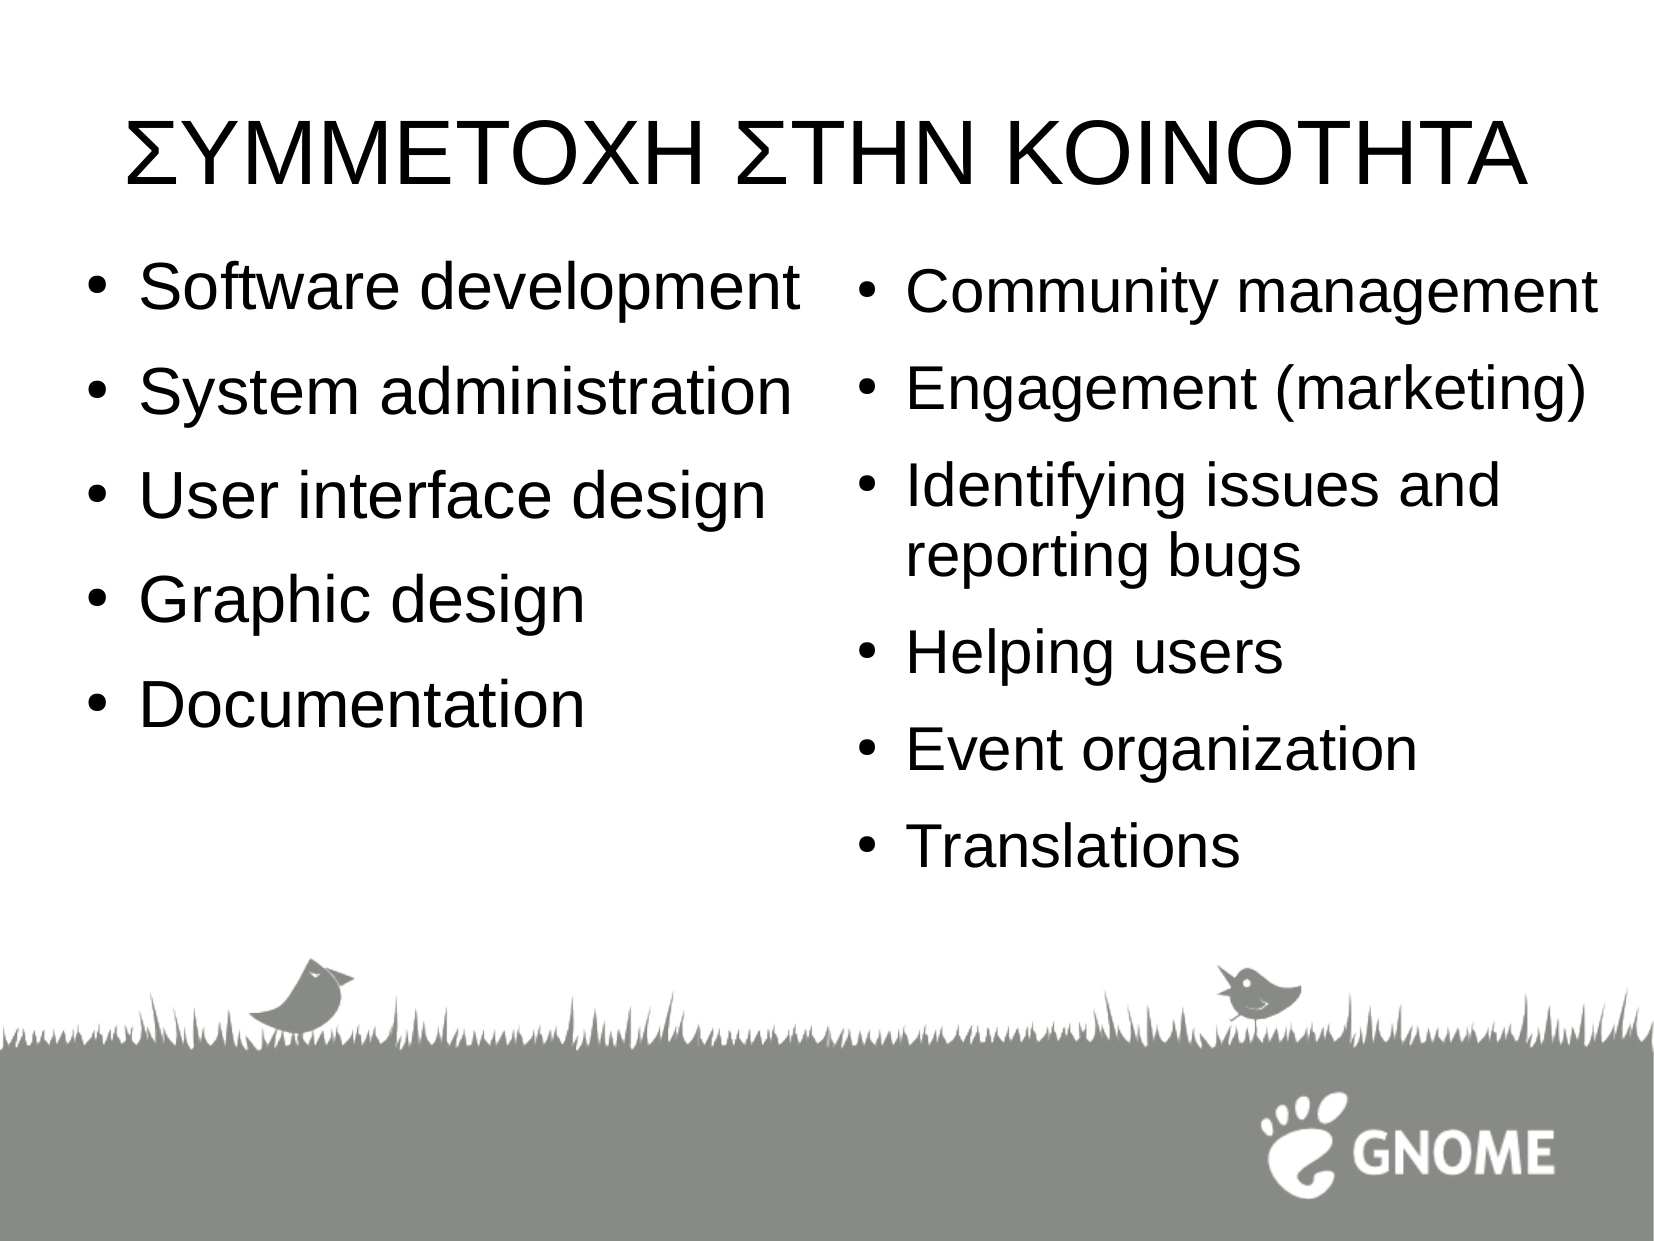

# ΣΥΜΜΕΤΟΧΗ ΣΤΗΝ ΚΟΙΝΟΤΗΤΑ
Software development
System administration
User interface design
Graphic design
Documentation
Community management
Engagement (marketing)
Identifying issues and reporting bugs
Helping users
Event organization
Translations